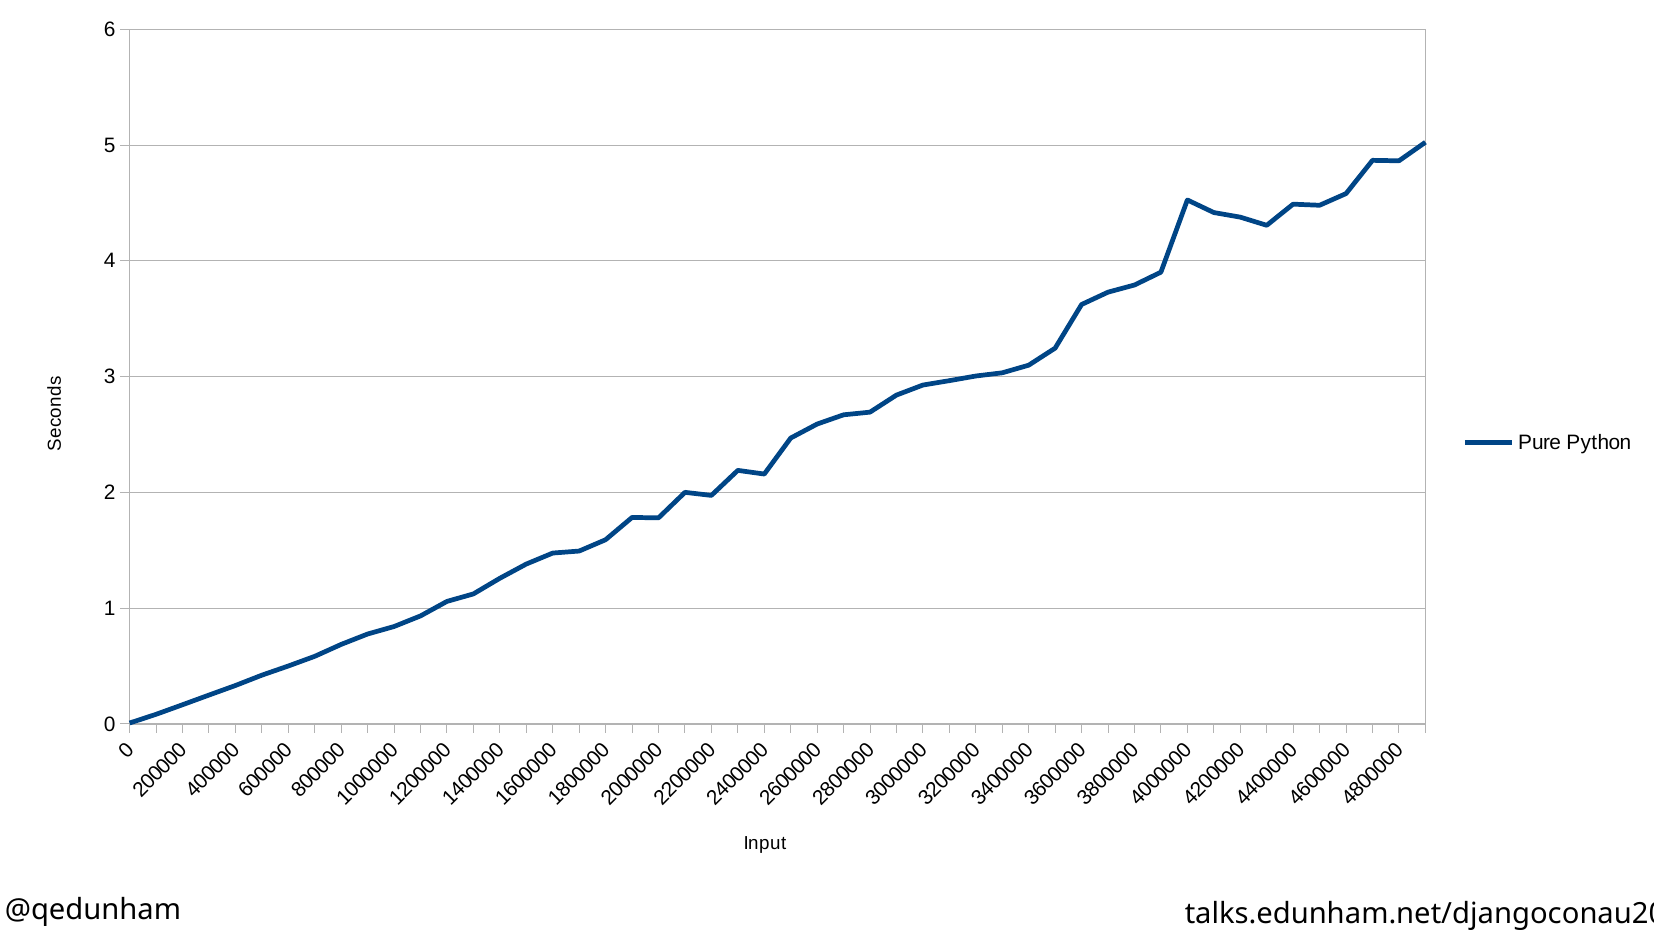

### Chart
| Category | Pure Python |
|---|---|
| 0 | 0.00781202316284 |
| 100000 | 0.0827729701996 |
| 200000 | 0.165449857712 |
| 300000 | 0.24921298027 |
| 400000 | 0.331983804703 |
| 500000 | 0.420953989029 |
| 600000 | 0.499933958054 |
| 700000 | 0.583886146545 |
| 800000 | 0.68679690361 |
| 900000 | 0.776371002197 |
| 1000000 | 0.841480016708 |
| 1100000 | 0.932678937912 |
| 1200000 | 1.0581278801 |
| 1300000 | 1.12267804146 |
| 1400000 | 1.25812888145 |
| 1500000 | 1.38111400604 |
| 1600000 | 1.47607207298 |
| 1700000 | 1.4930100441 |
| 1800000 | 1.59114313126 |
| 1900000 | 1.78339004517 |
| 2000000 | 1.78006601334 |
| 2100000 | 2.0001001358 |
| 2200000 | 1.97393393517 |
| 2300000 | 2.18986105919 |
| 2400000 | 2.15814614296 |
| 2500000 | 2.47005295753 |
| 2600000 | 2.59100699425 |
| 2700000 | 2.67038202286 |
| 2800000 | 2.69350290298 |
| 2900000 | 2.84065699577 |
| 3000000 | 2.92753696442 |
| 3100000 | 2.96531581879 |
| 3200000 | 3.00542593002 |
| 3300000 | 3.03322982788 |
| 3400000 | 3.09907984734 |
| 3500000 | 3.24646782875 |
| 3600000 | 3.62356519699 |
| 3700000 | 3.72995781898 |
| 3800000 | 3.79161405563 |
| 3900000 | 3.90227985382 |
| 4000000 | 4.52629995346 |
| 4100000 | 4.41739296913 |
| 4200000 | 4.37769603729 |
| 4300000 | 4.30740213394 |
| 4400000 | 4.48996186256 |
| 4500000 | 4.48008608818 |
| 4600000 | 4.58139300346 |
| 4700000 | 4.86852288246 |
| 4800000 | 4.86448812485 |
| 4900000 | 5.02425909042 |